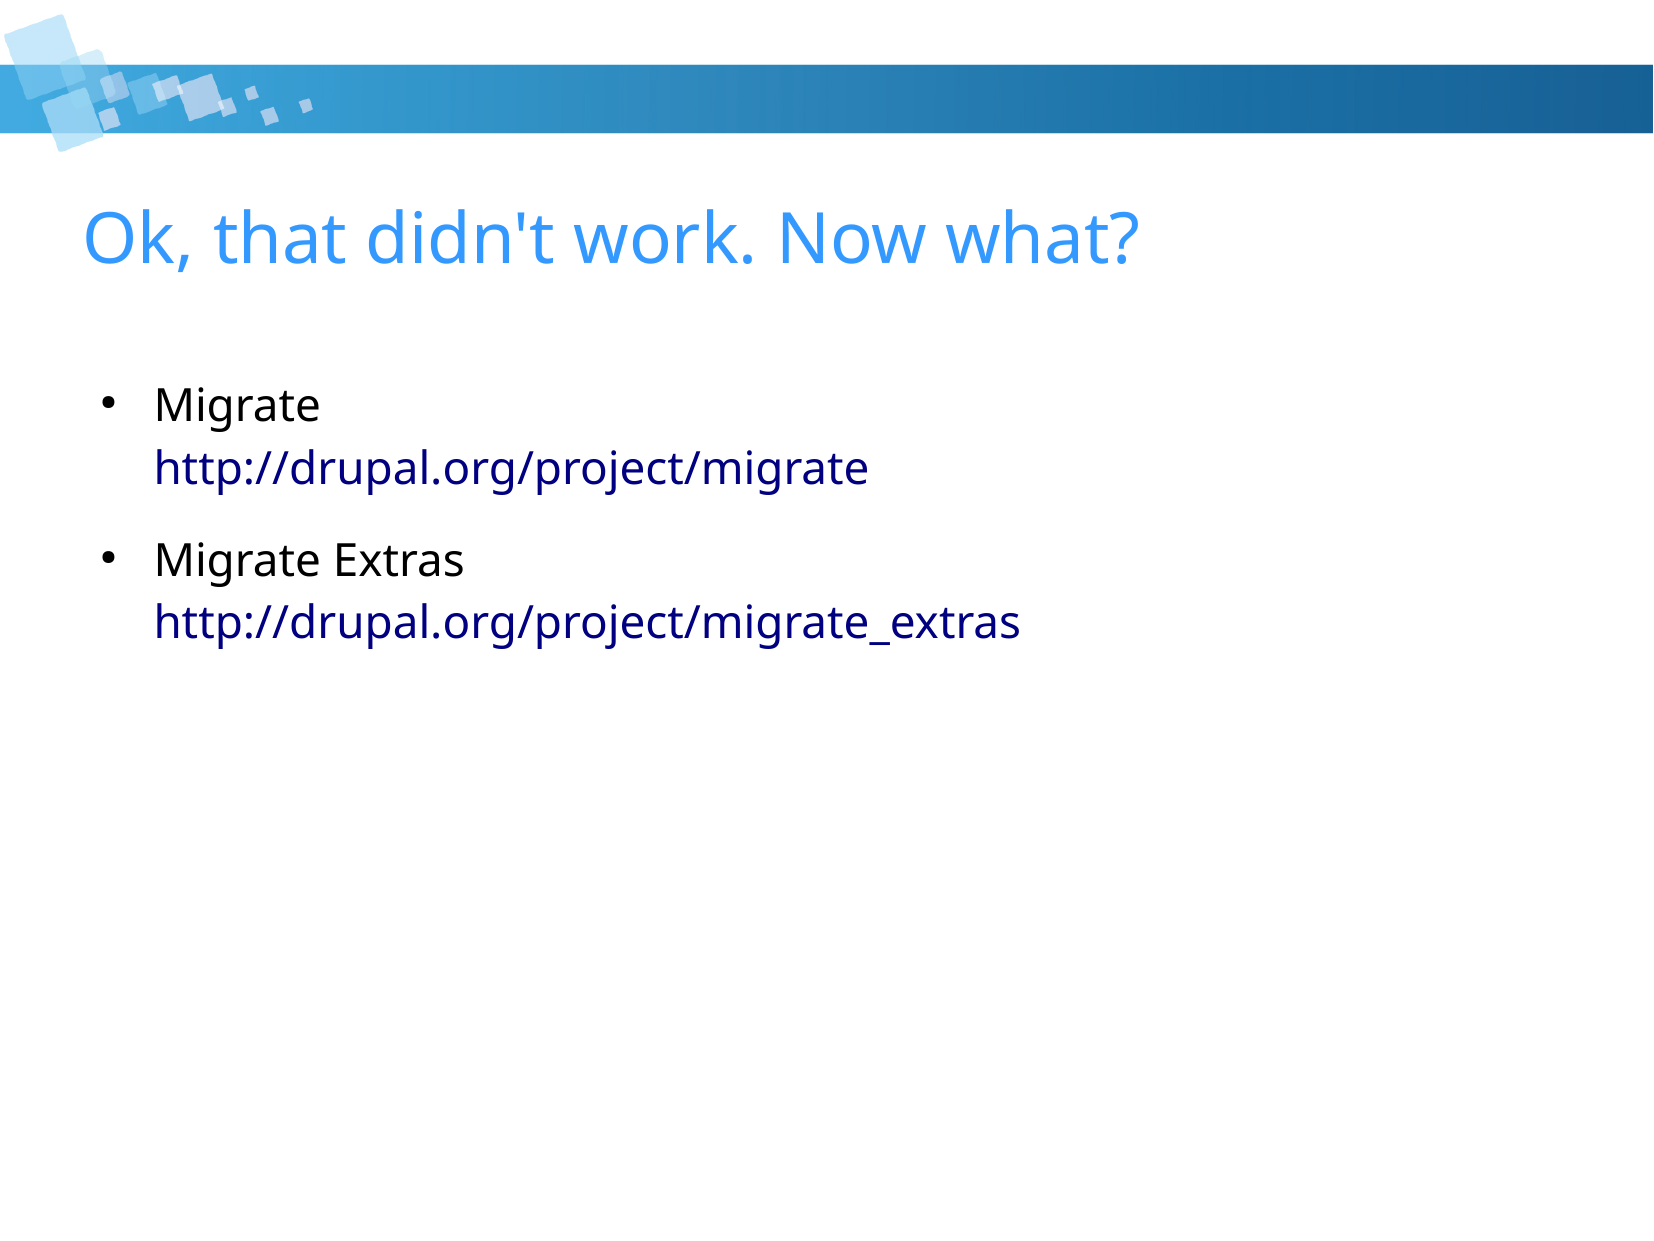

# Ok, that didn't work. Now what?
Migrate
http://drupal.org/project/migrate
Migrate Extras
http://drupal.org/project/migrate_extras